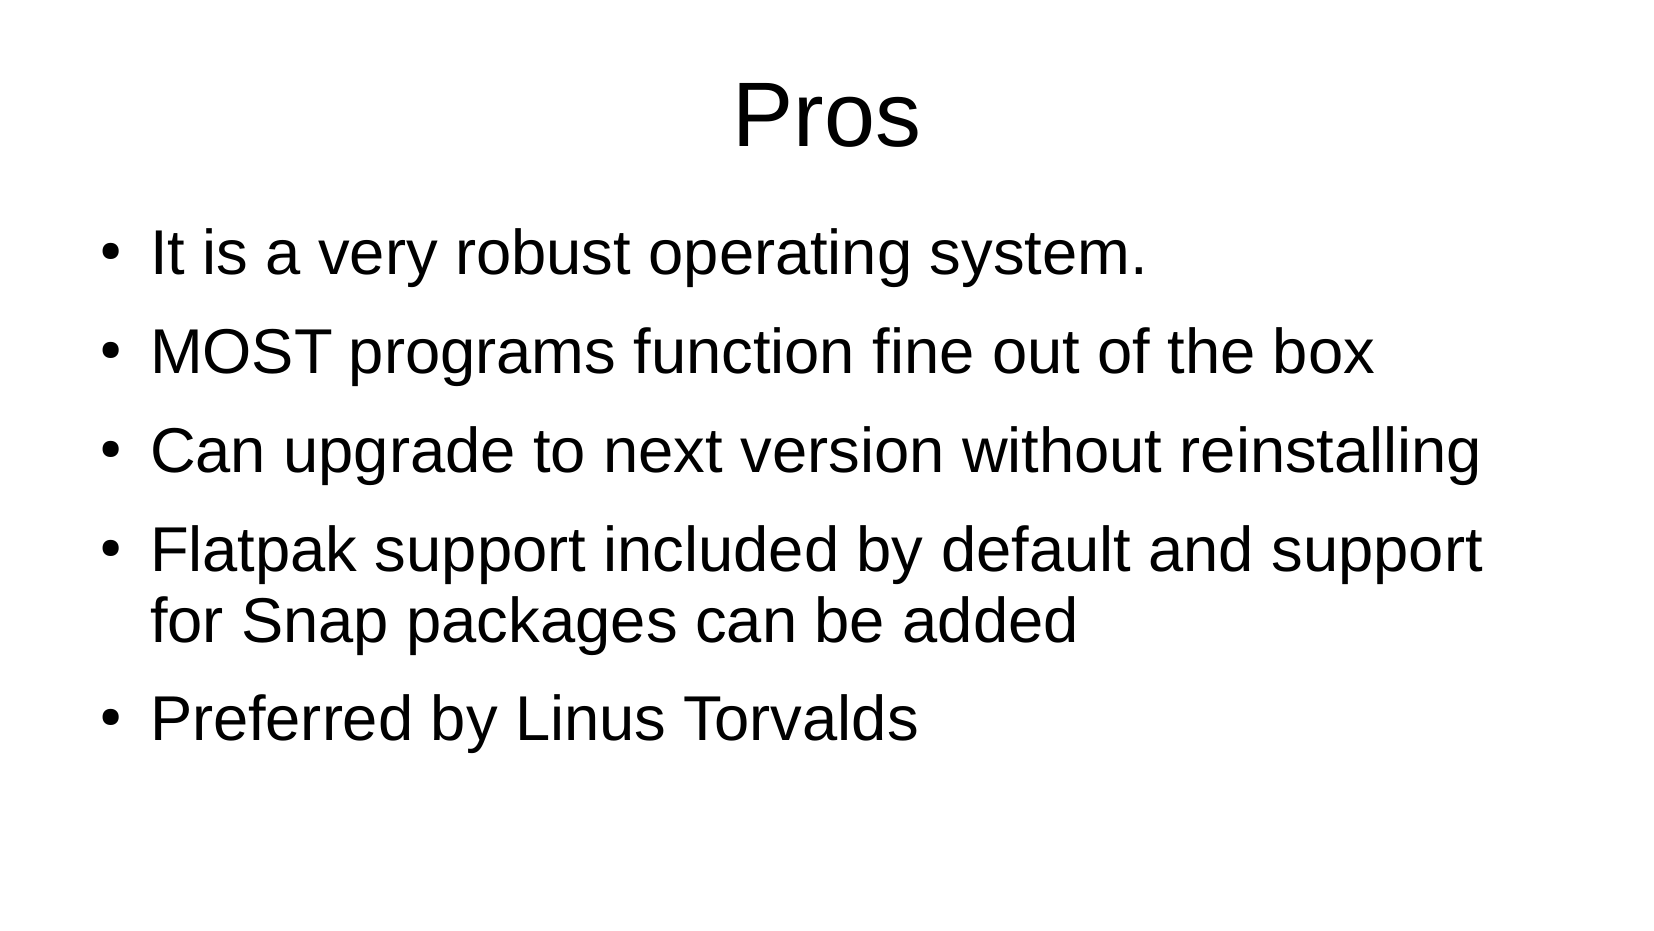

# Pros
It is a very robust operating system.
MOST programs function fine out of the box
Can upgrade to next version without reinstalling
Flatpak support included by default and support for Snap packages can be added
Preferred by Linus Torvalds